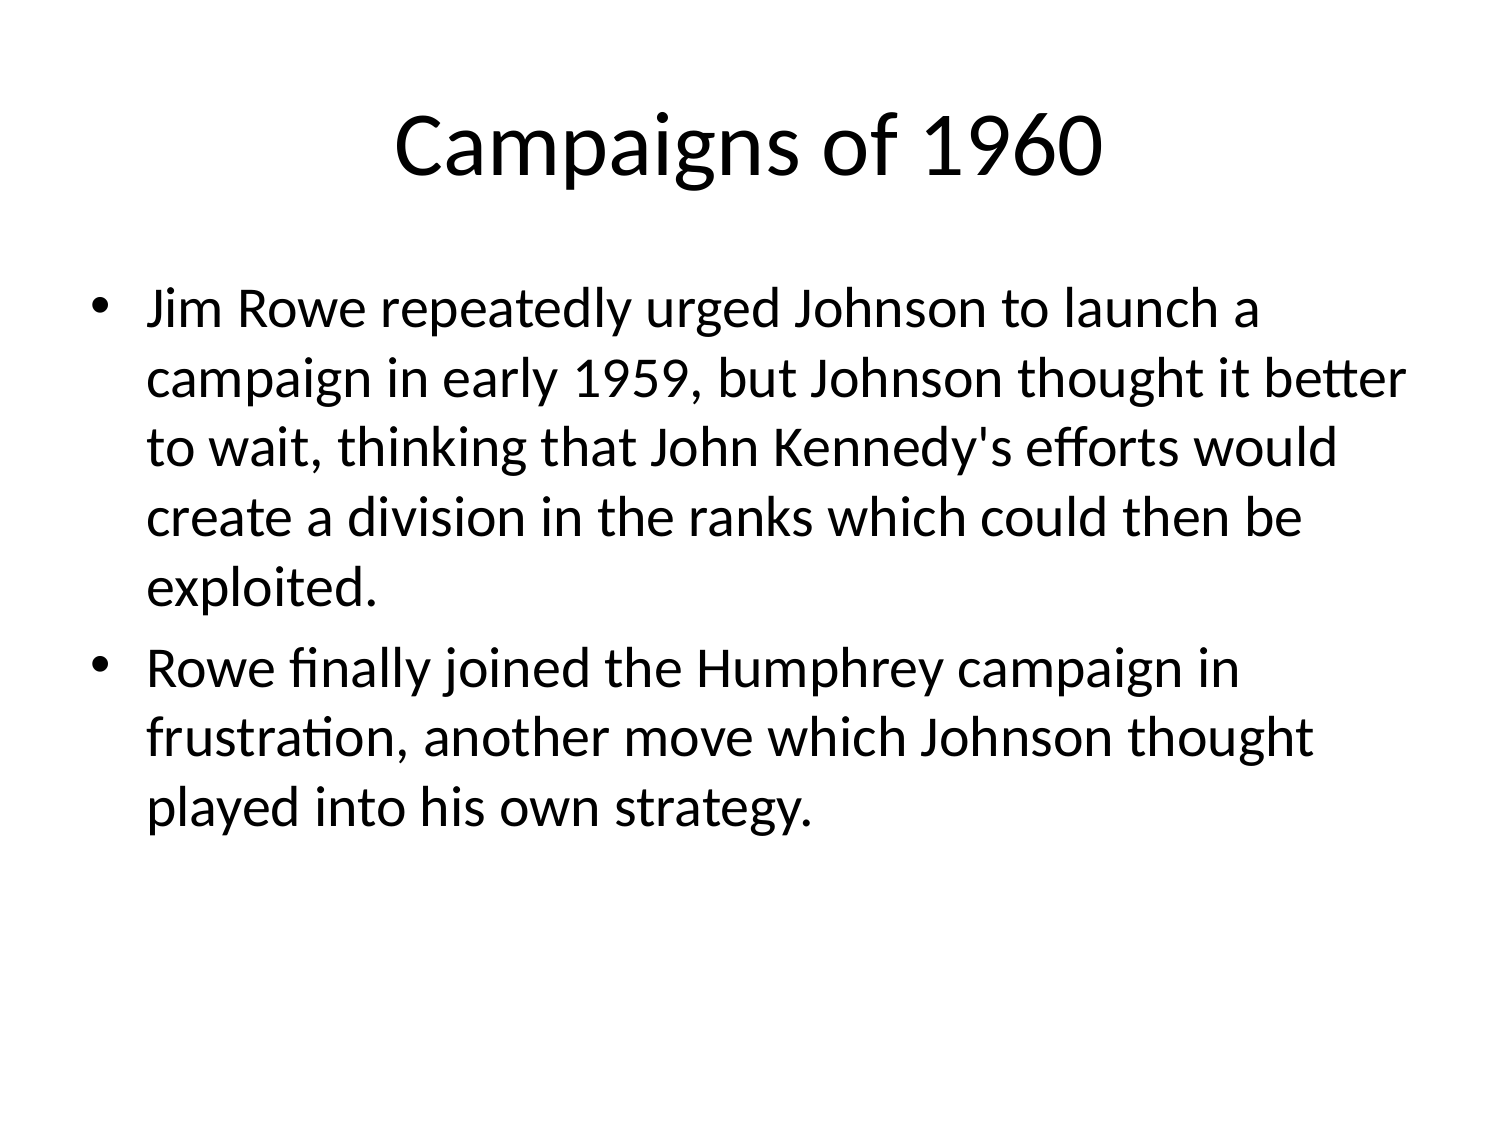

# Campaigns of 1960
Jim Rowe repeatedly urged Johnson to launch a campaign in early 1959, but Johnson thought it better to wait, thinking that John Kennedy's efforts would create a division in the ranks which could then be exploited.
Rowe finally joined the Humphrey campaign in frustration, another move which Johnson thought played into his own strategy.